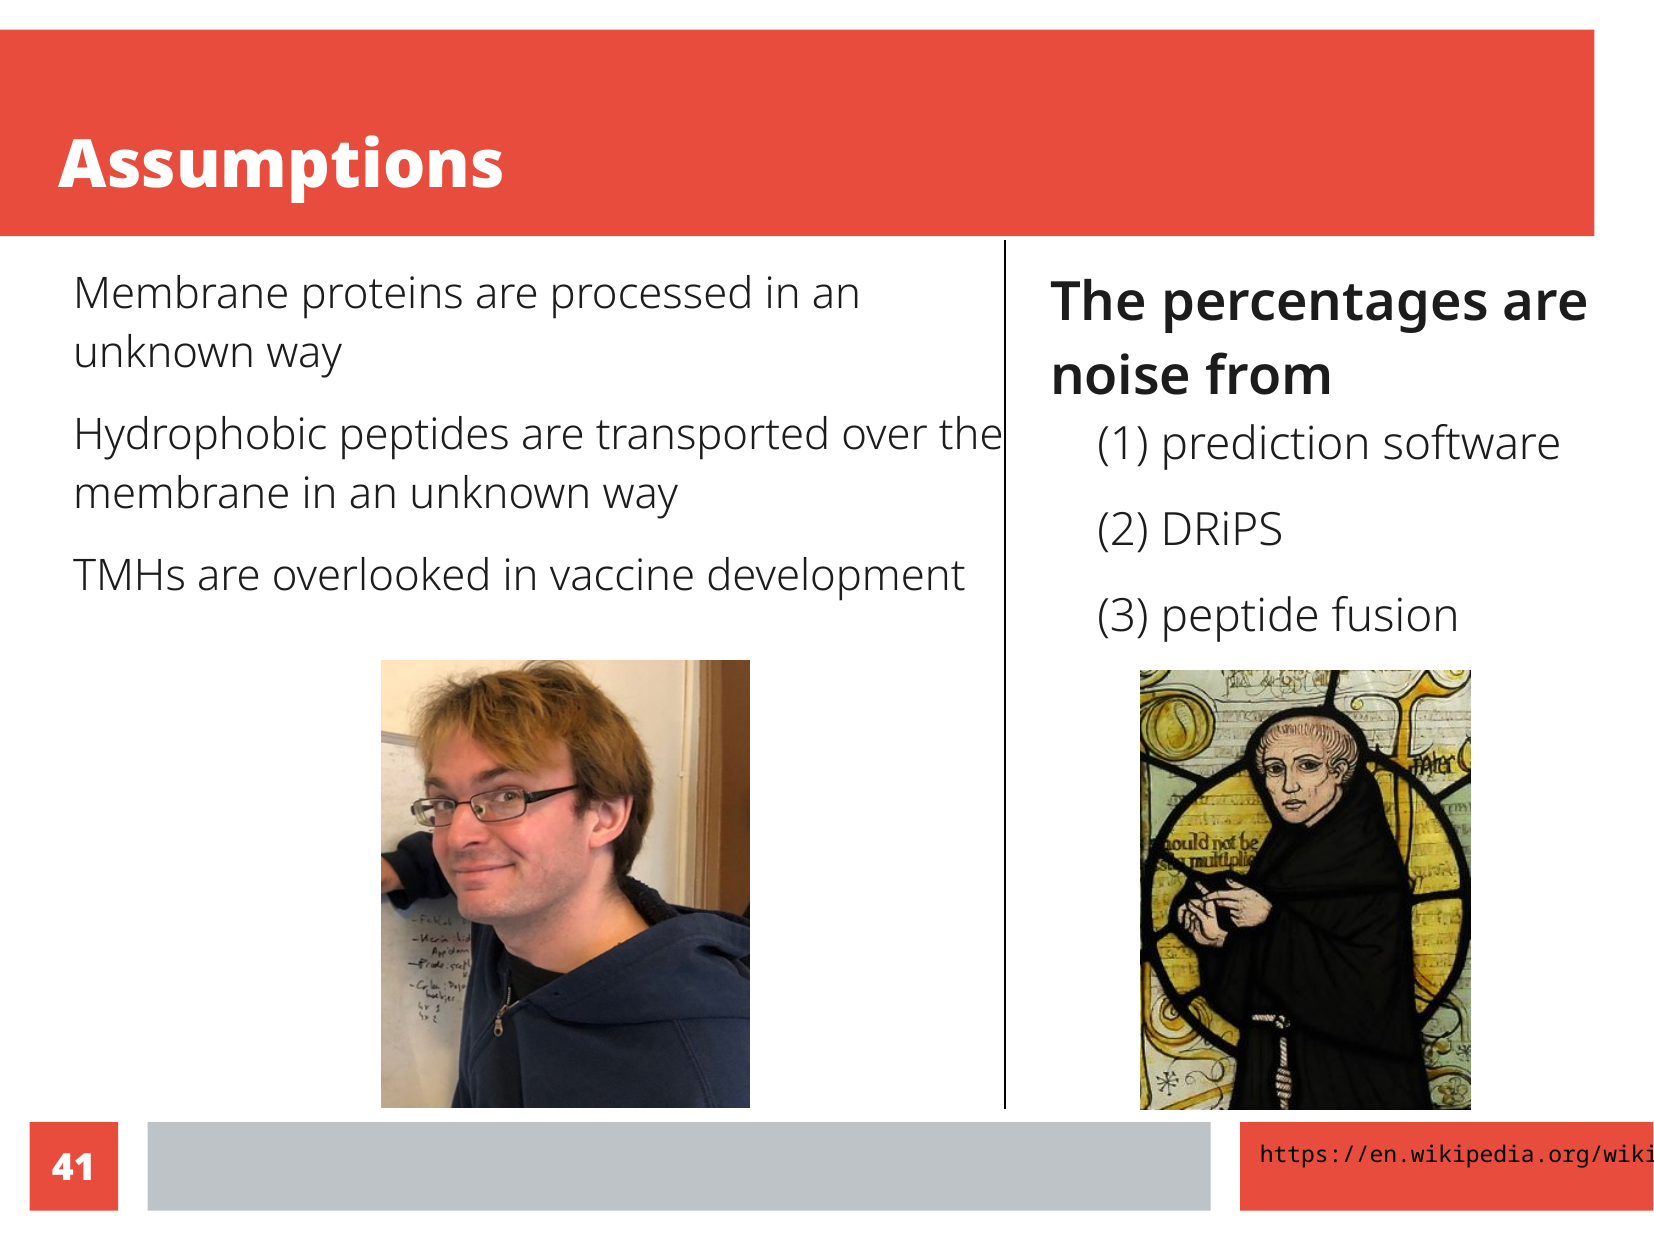

# Assumptions
Membrane proteins are processed in an unknown way
Hydrophobic peptides are transported over the membrane in an unknown way
TMHs are overlooked in vaccine development
The percentages are noise from
(1) prediction software
(2) DRiPS
(3) peptide fusion
41
https://en.wikipedia.org/wiki/File:William_of_Ockham.png